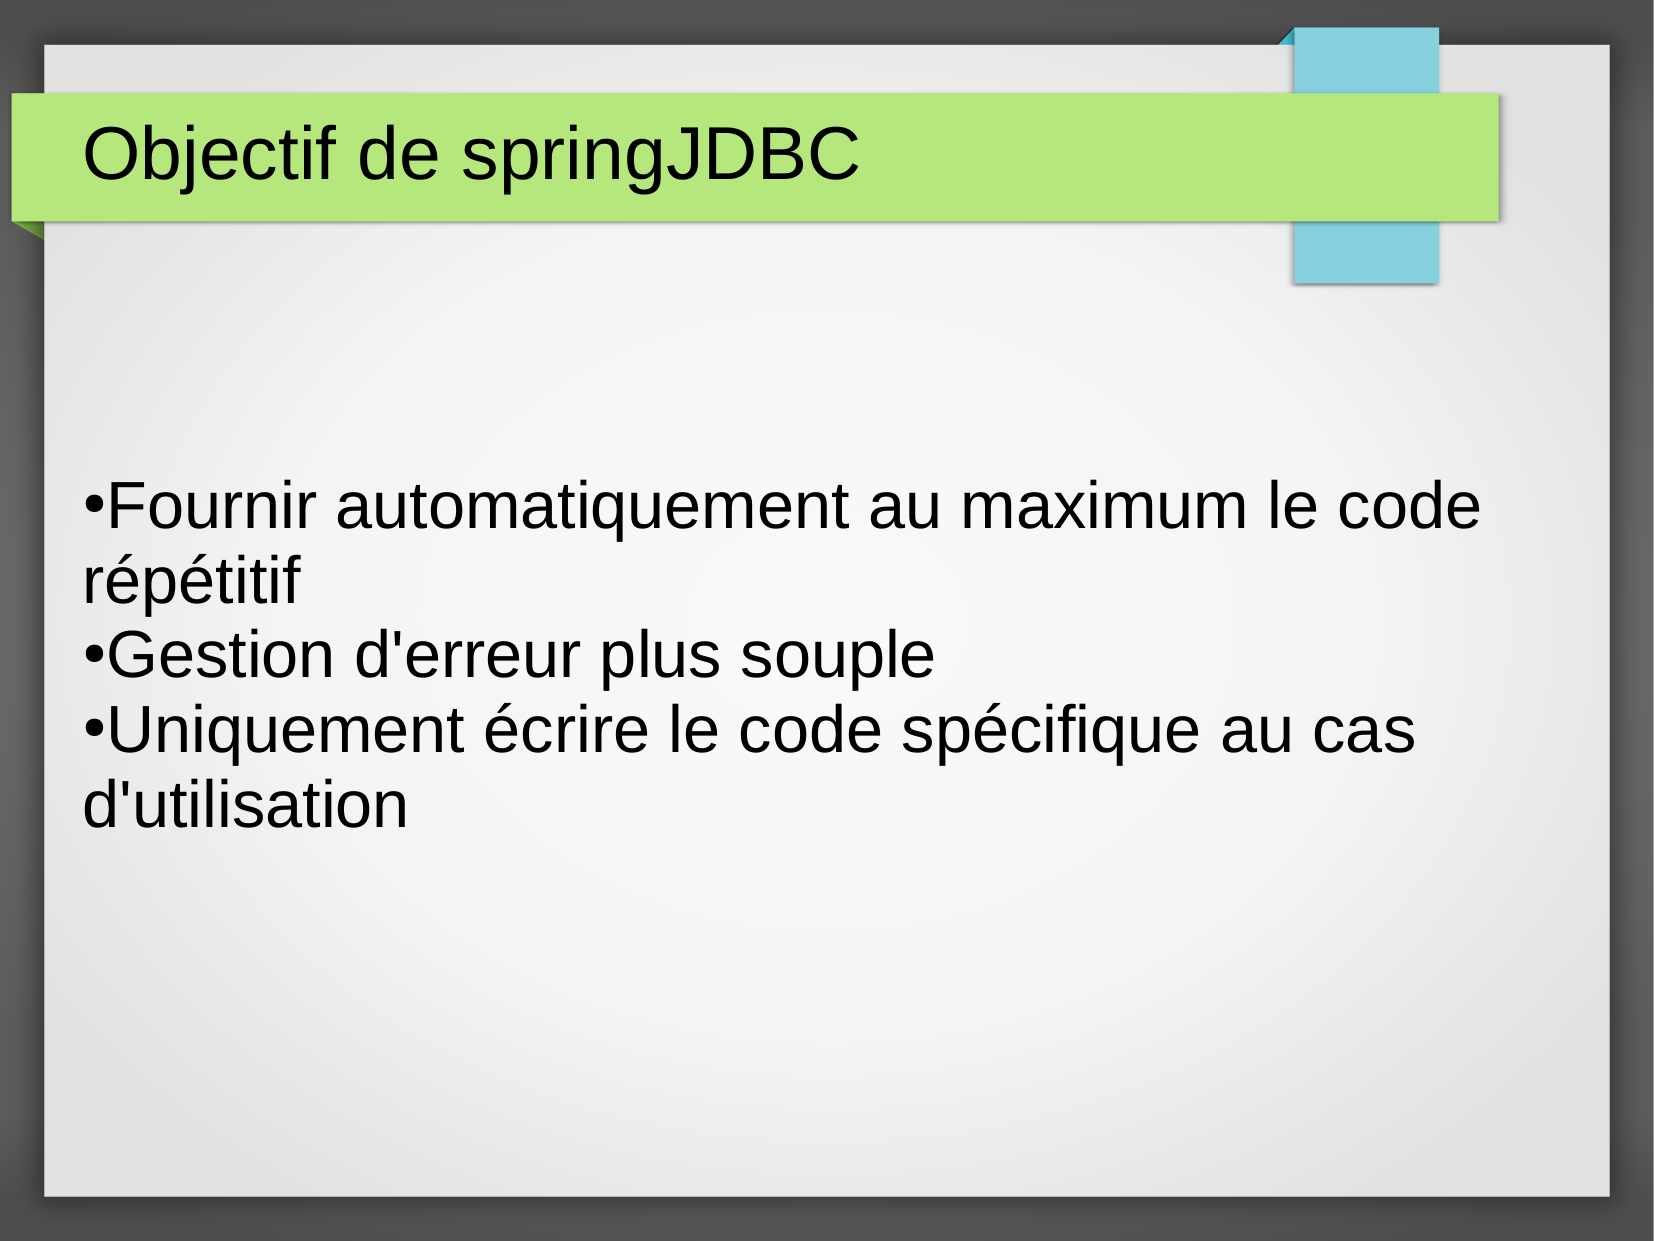

# Objectif de springJDBC
Fournir automatiquement au maximum le code répétitif
Gestion d'erreur plus souple
Uniquement écrire le code spécifique au cas d'utilisation